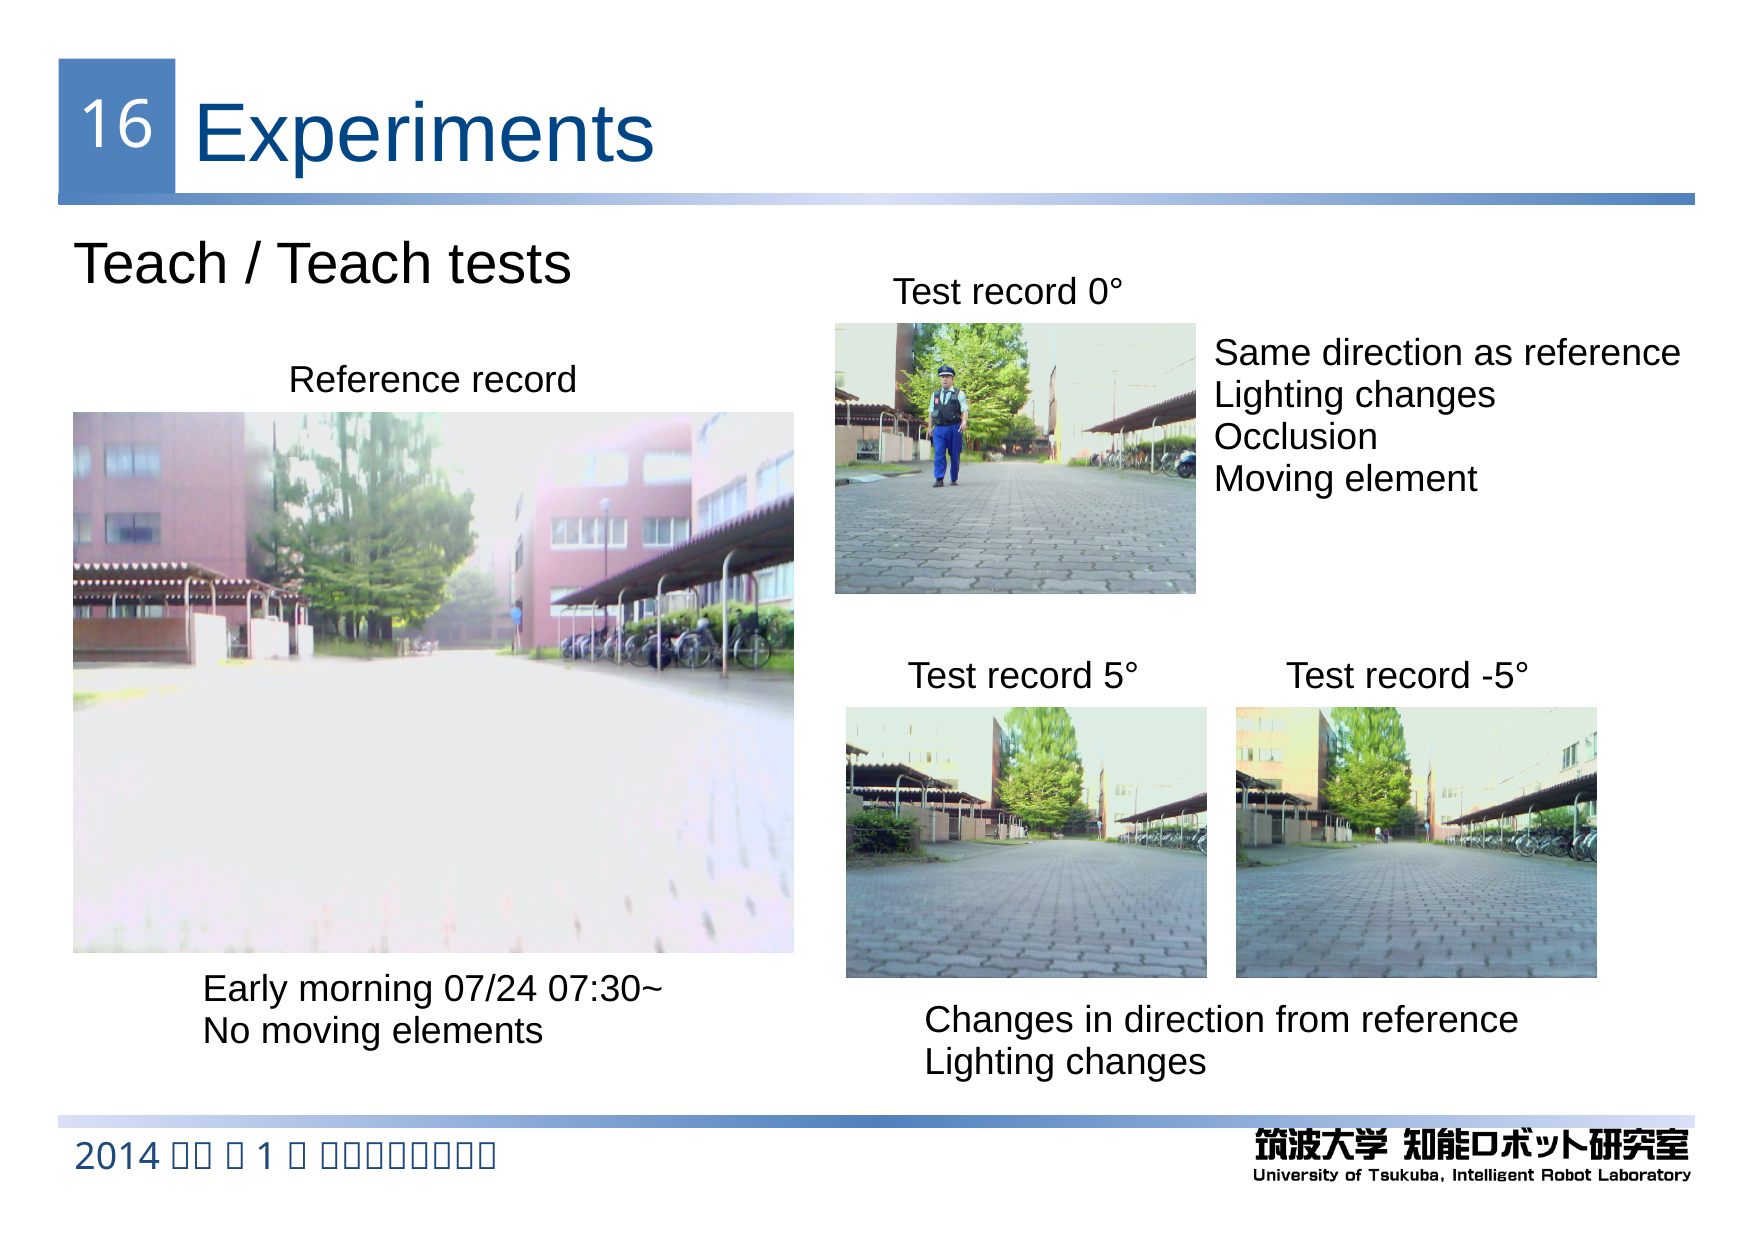

# Experiments
Teach / Teach tests
Test record 0°
Same direction as reference
Lighting changes
Occlusion
Moving element
Reference record
Test record 5°
Test record -5°
Early morning 07/24 07:30~
No moving elements
Changes in direction from reference
Lighting changes